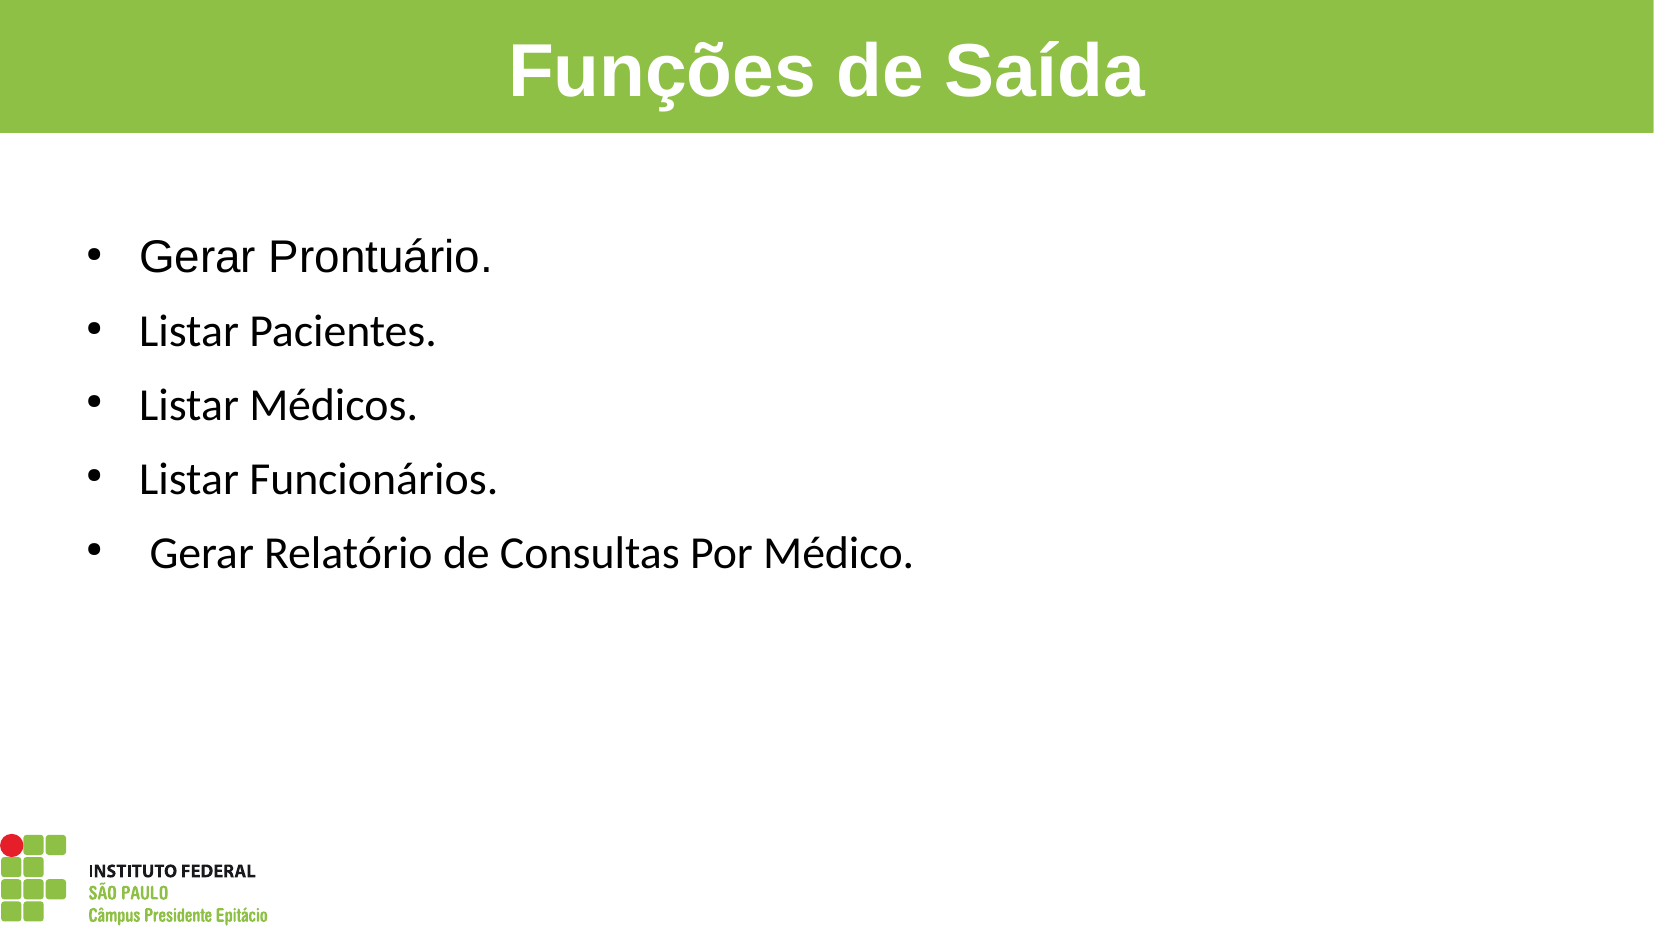

Funções de Saída
# Gerar Prontuário.
Listar Pacientes.
Listar Médicos.
Listar Funcionários.
 Gerar Relatório de Consultas Por Médico.